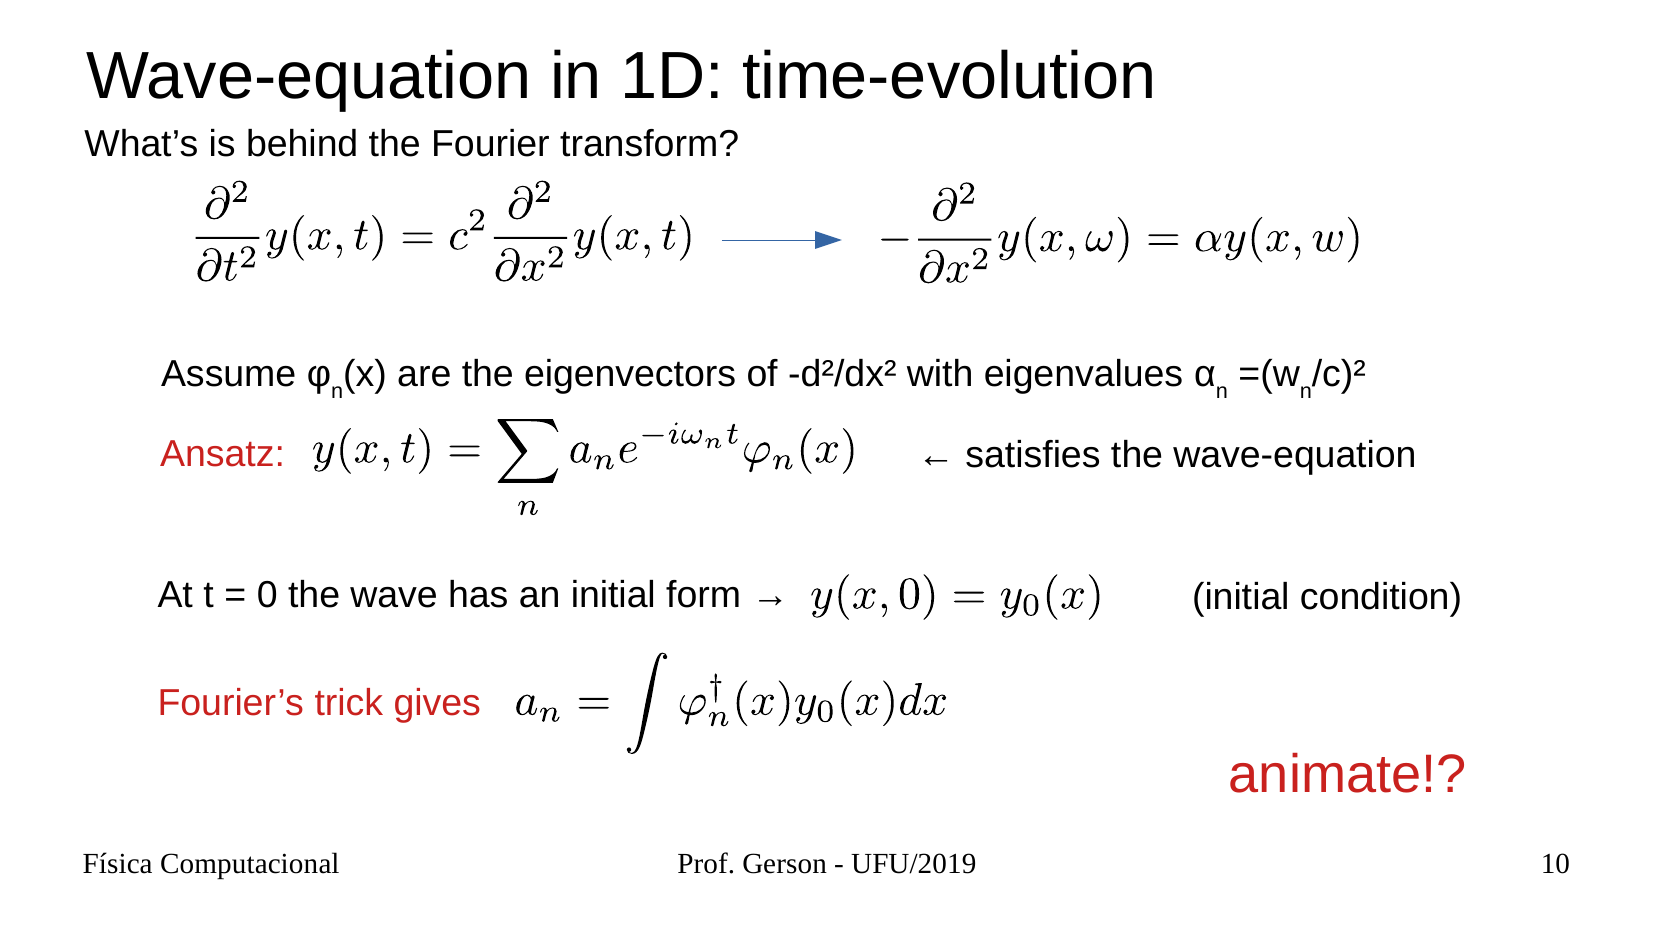

Wave-equation in 1D: time-evolution
What’s is behind the Fourier transform?
Assume φn(x) are the eigenvectors of -d²/dx² with eigenvalues αn =(wn/c)²
Ansatz:
← satisfies the wave-equation
At t = 0 the wave has an initial form →
(initial condition)
Fourier’s trick gives
animate!?
Física Computacional
Prof. Gerson - UFU/2019
10